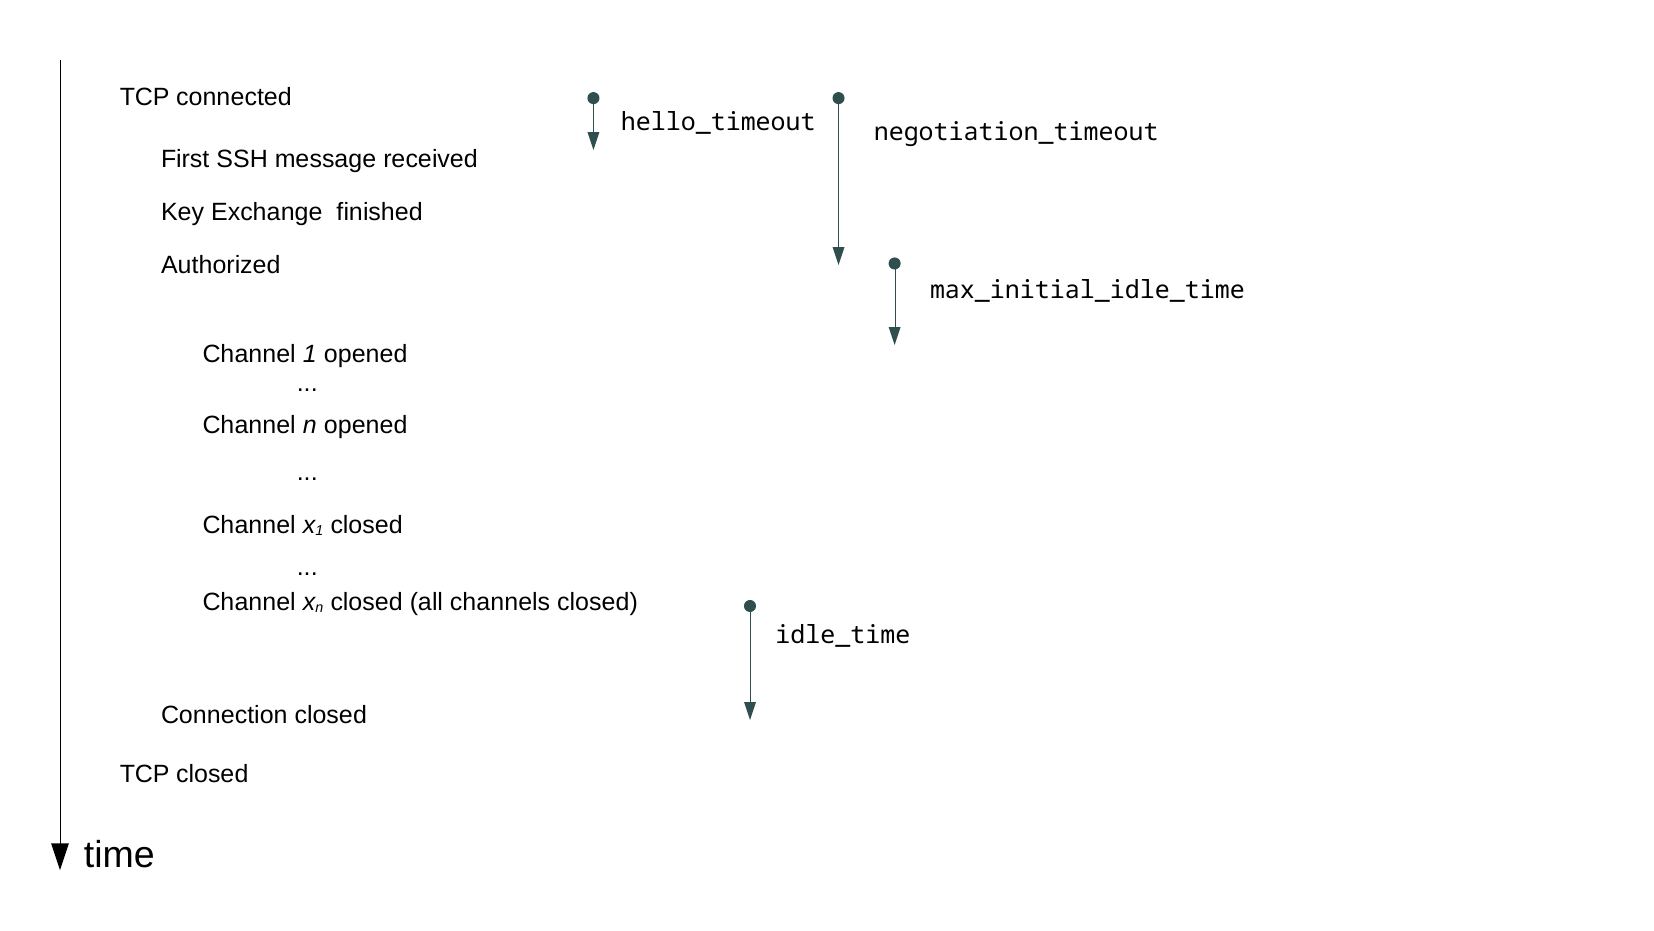

TCP connected
hello_timeout
negotiation_timeout
First SSH message received
Key Exchange finished
Authorized
max_initial_idle_time
Channel 1 opened
...
Channel n opened
...
Channel x1 closed
...
Channel xn closed (all channels closed)
idle_time
Connection closed
TCP closed
time